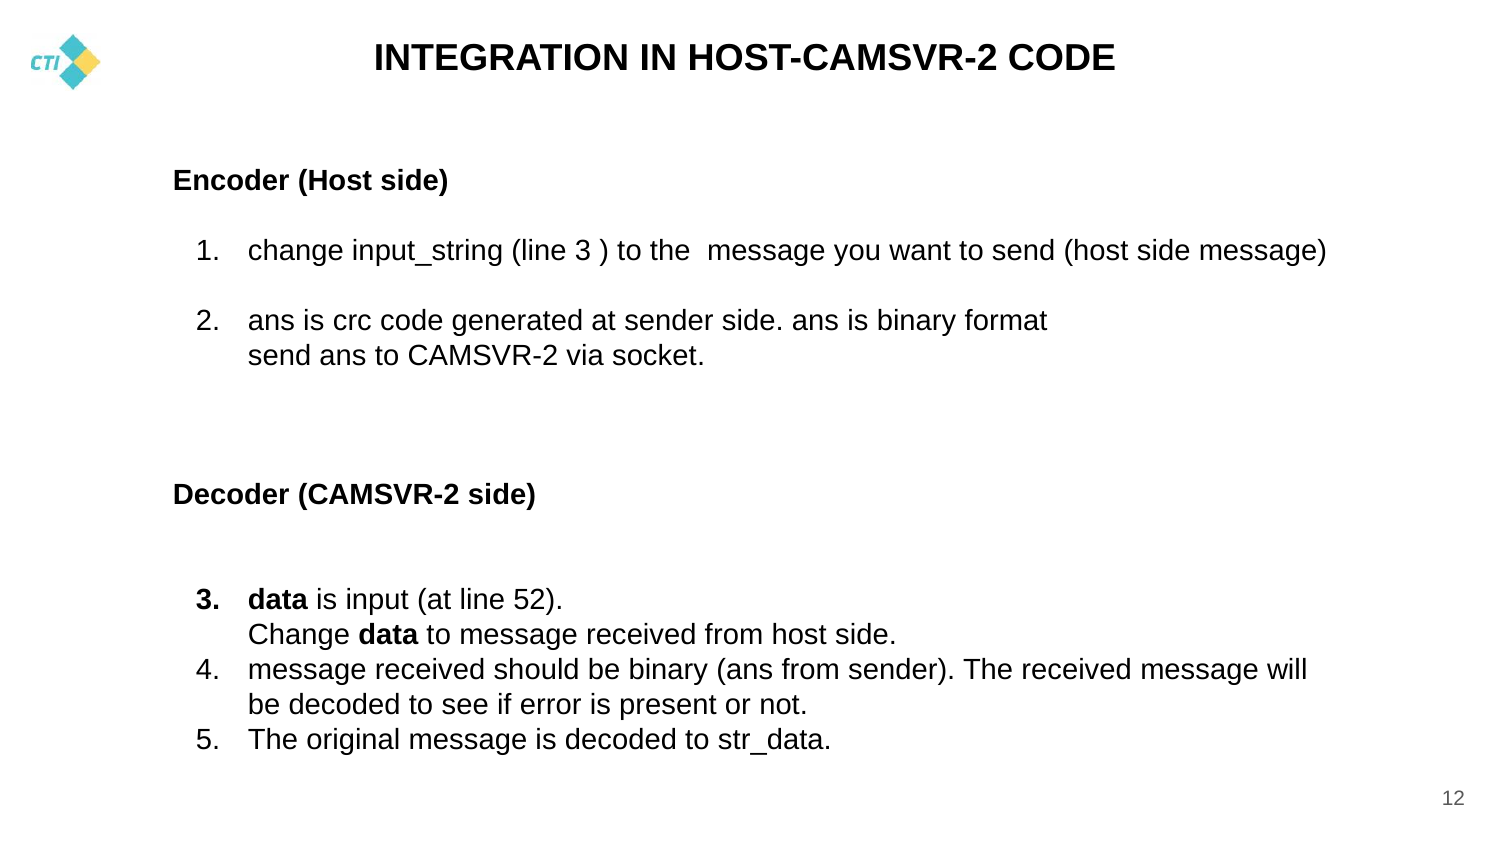

INTEGRATION IN HOST-CAMSVR-2 CODE
Encoder (Host side)
change input_string (line 3 ) to the message you want to send (host side message)
ans is crc code generated at sender side. ans is binary format
send ans to CAMSVR-2 via socket.
Decoder (CAMSVR-2 side)
data is input (at line 52).
Change data to message received from host side.
message received should be binary (ans from sender). The received message will be decoded to see if error is present or not.
The original message is decoded to str_data.